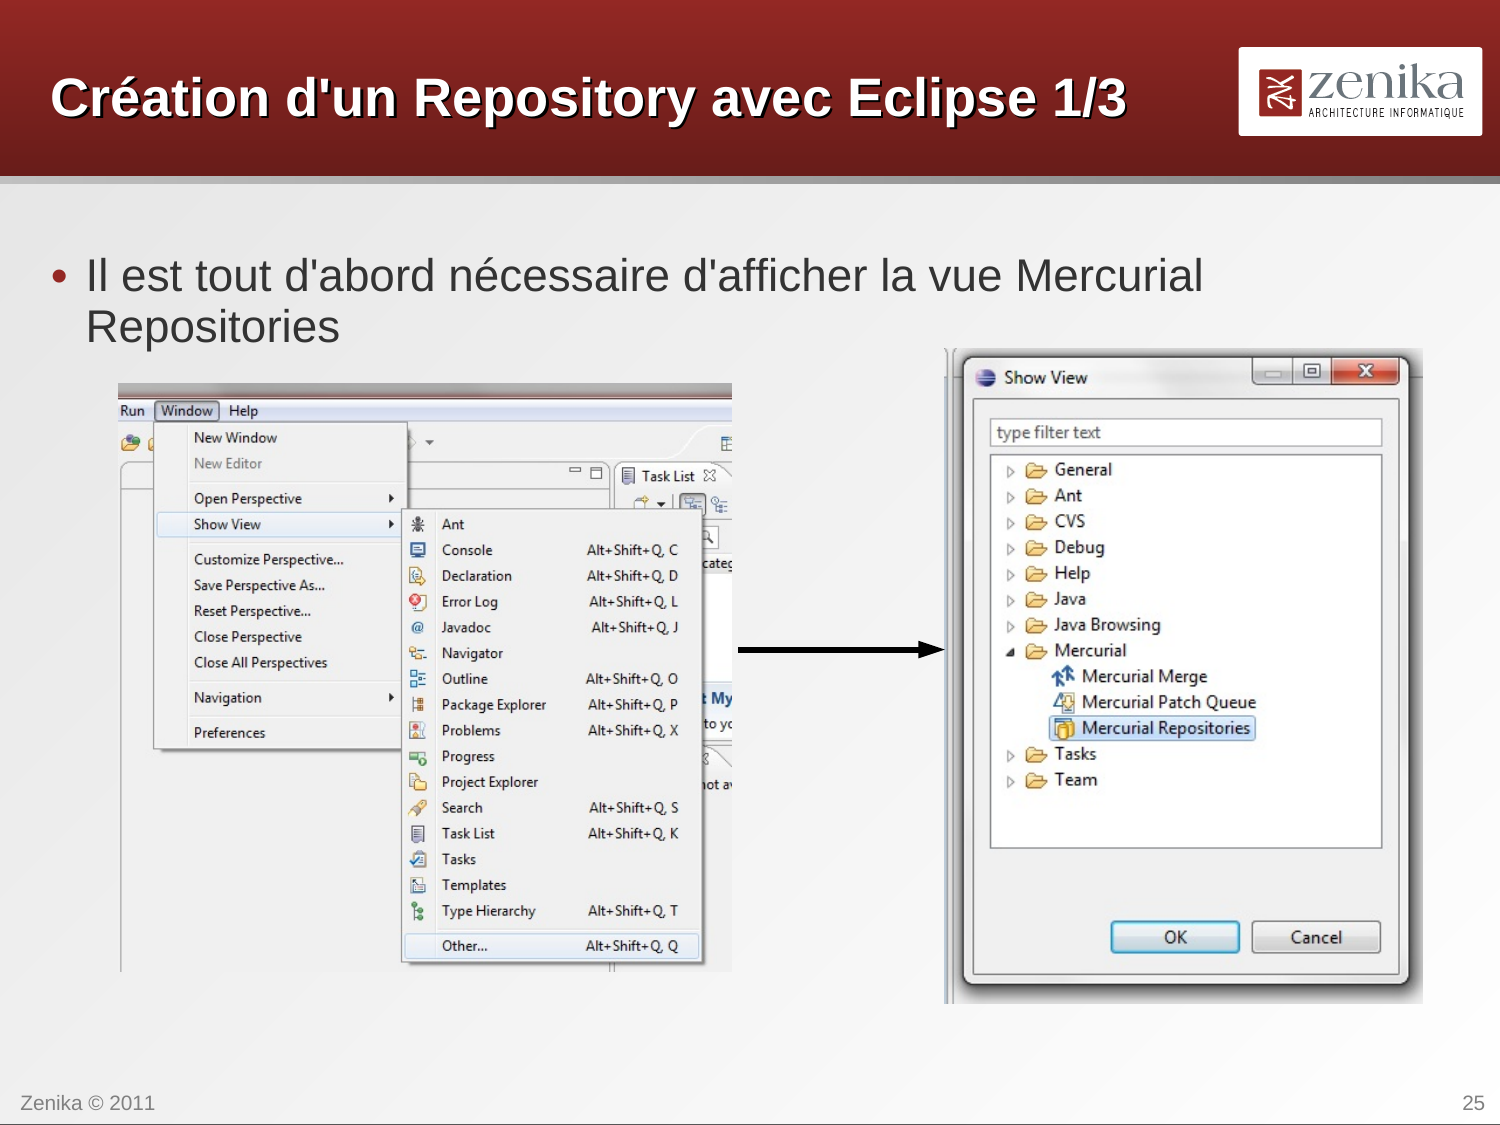

# Création d'un Repository avec Eclipse 1/3
Il est tout d'abord nécessaire d'afficher la vue Mercurial Repositories